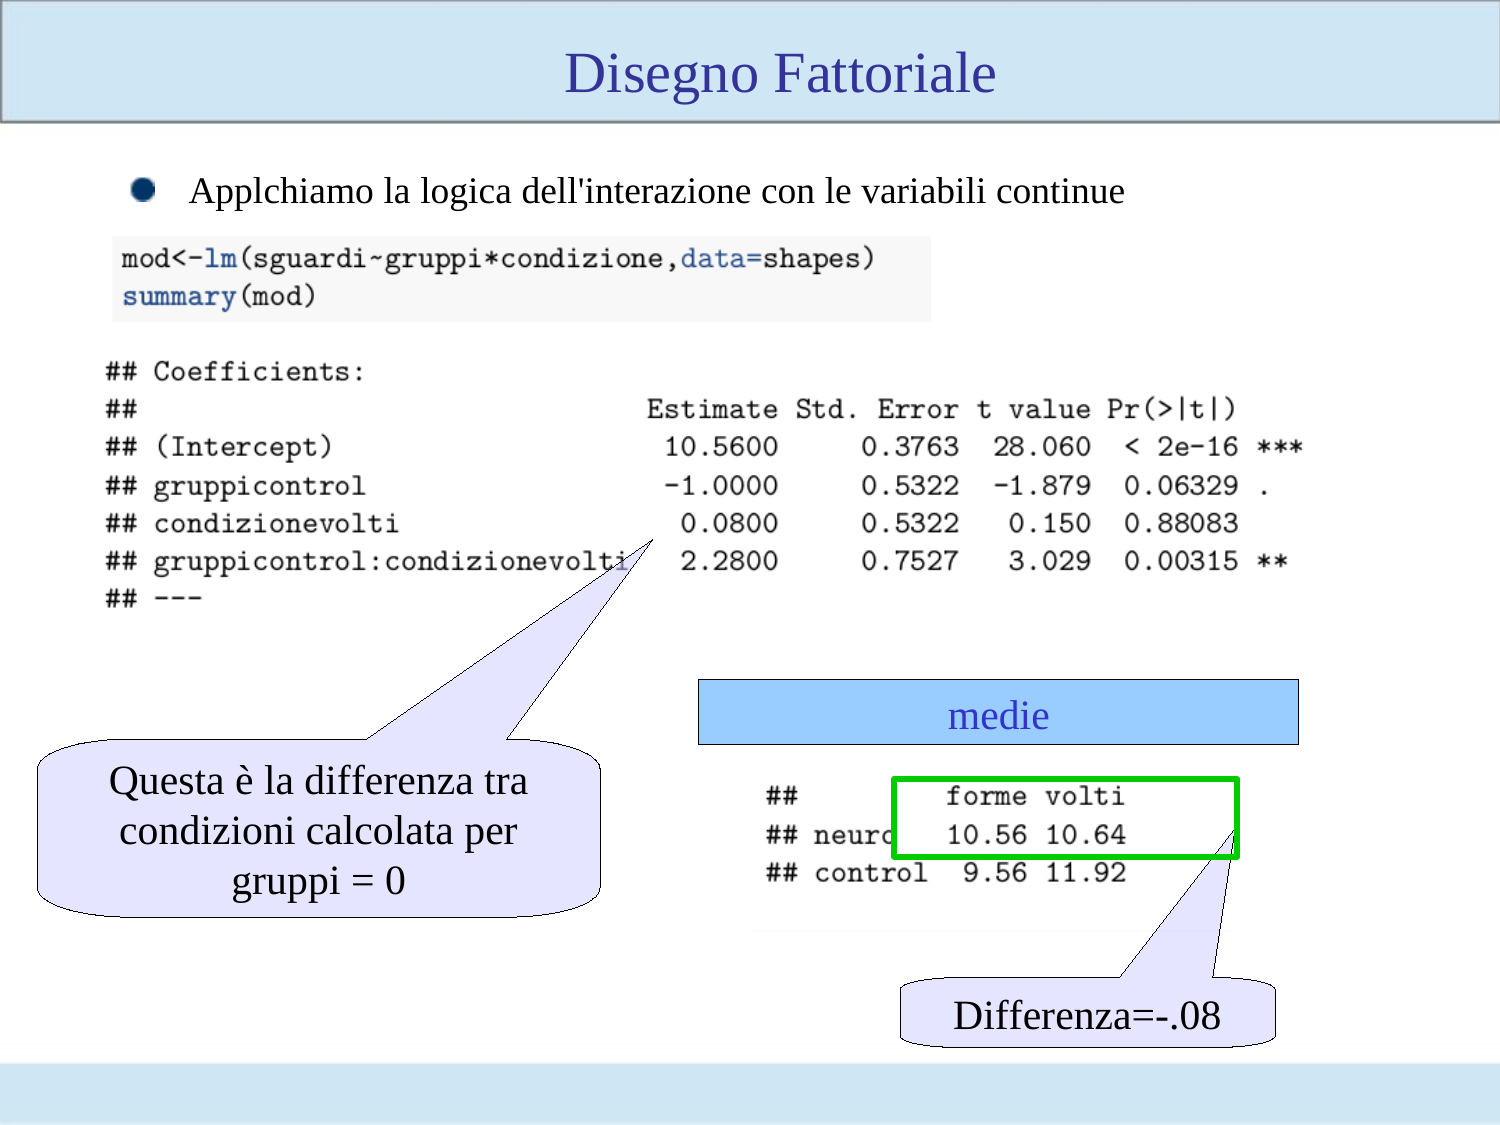

# Disegno Fattoriale
Applchiamo la logica dell'interazione con le variabili continue
medie
Questa è la differenza tra condizioni calcolata per gruppi = 0
Differenza=-.08